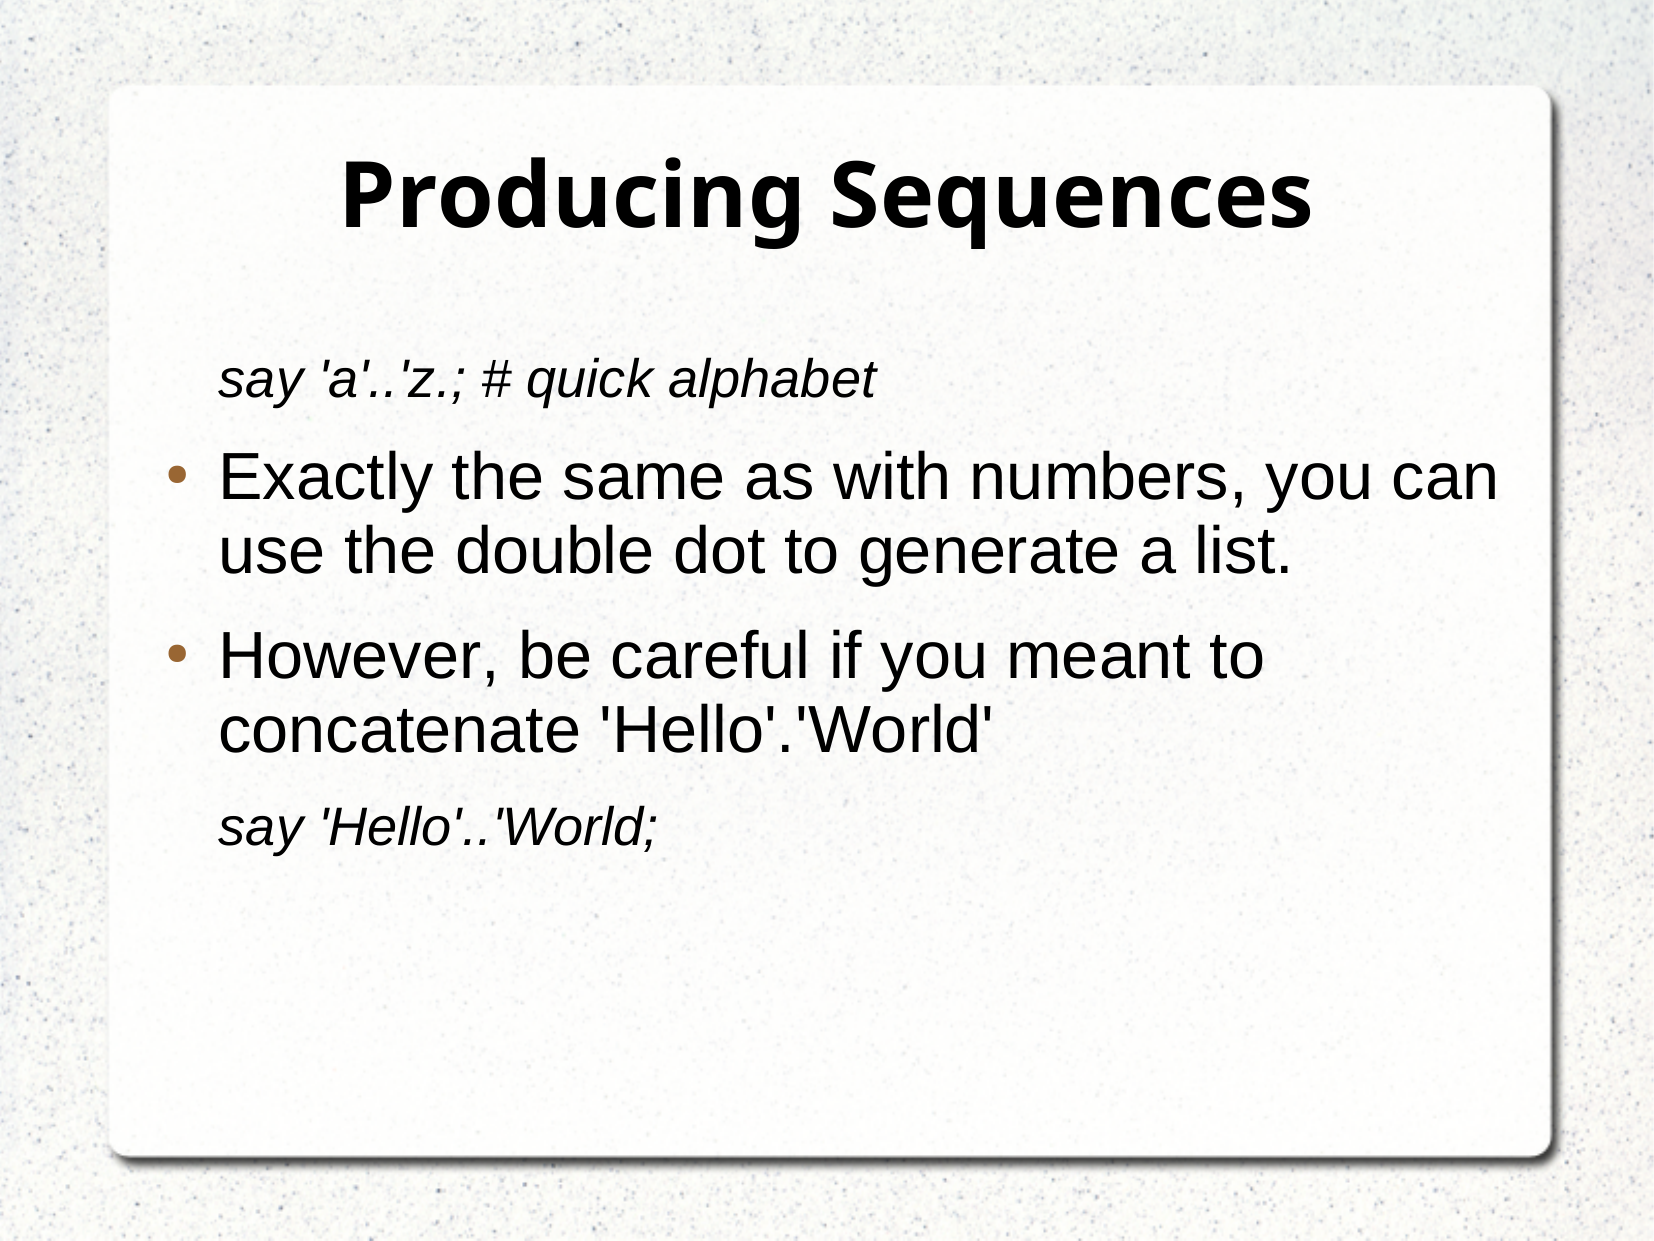

# Producing Sequences
say 'a'..'z.; # quick alphabet
Exactly the same as with numbers, you can use the double dot to generate a list.
However, be careful if you meant to concatenate 'Hello'.'World'
say 'Hello'..'World;